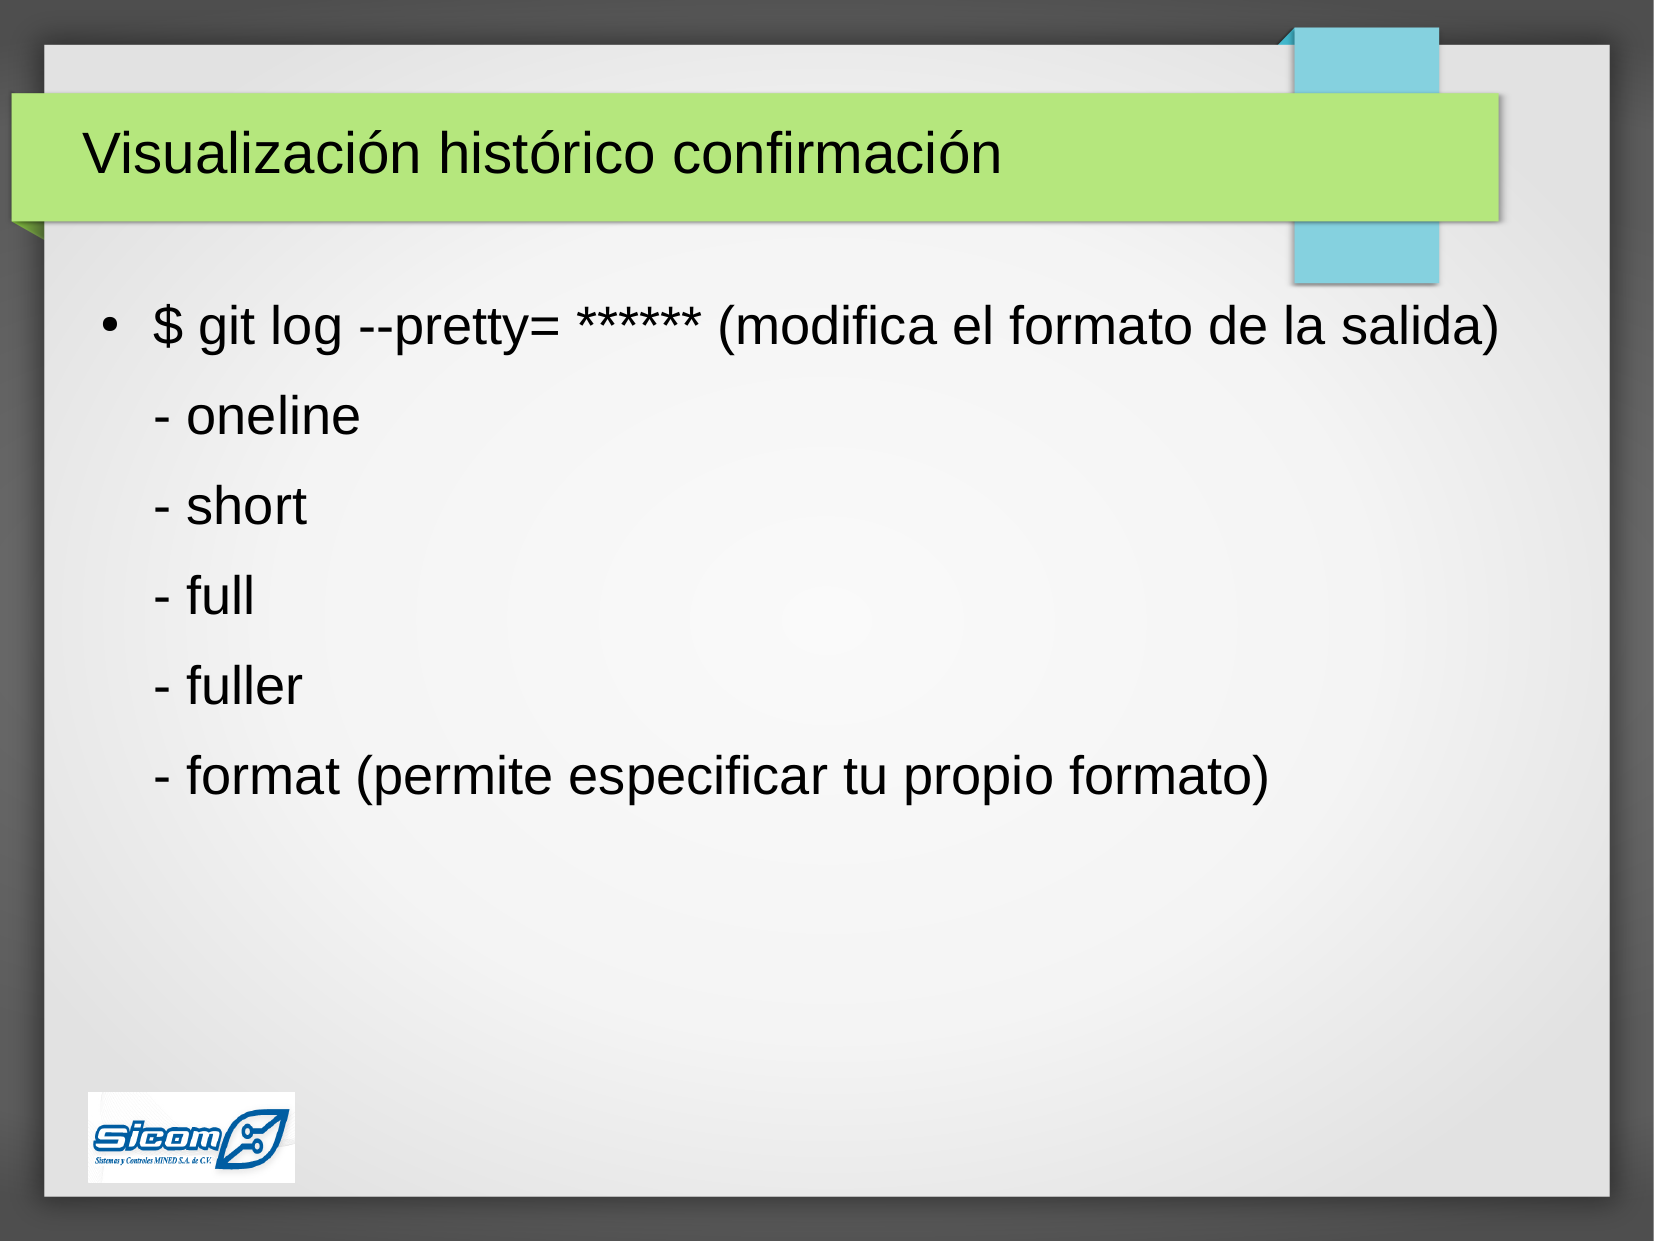

# Visualización histórico confirmación
$ git log --pretty= ****** (modifica el formato de la salida)
- oneline
- short
- full
- fuller
- format (permite especificar tu propio formato)